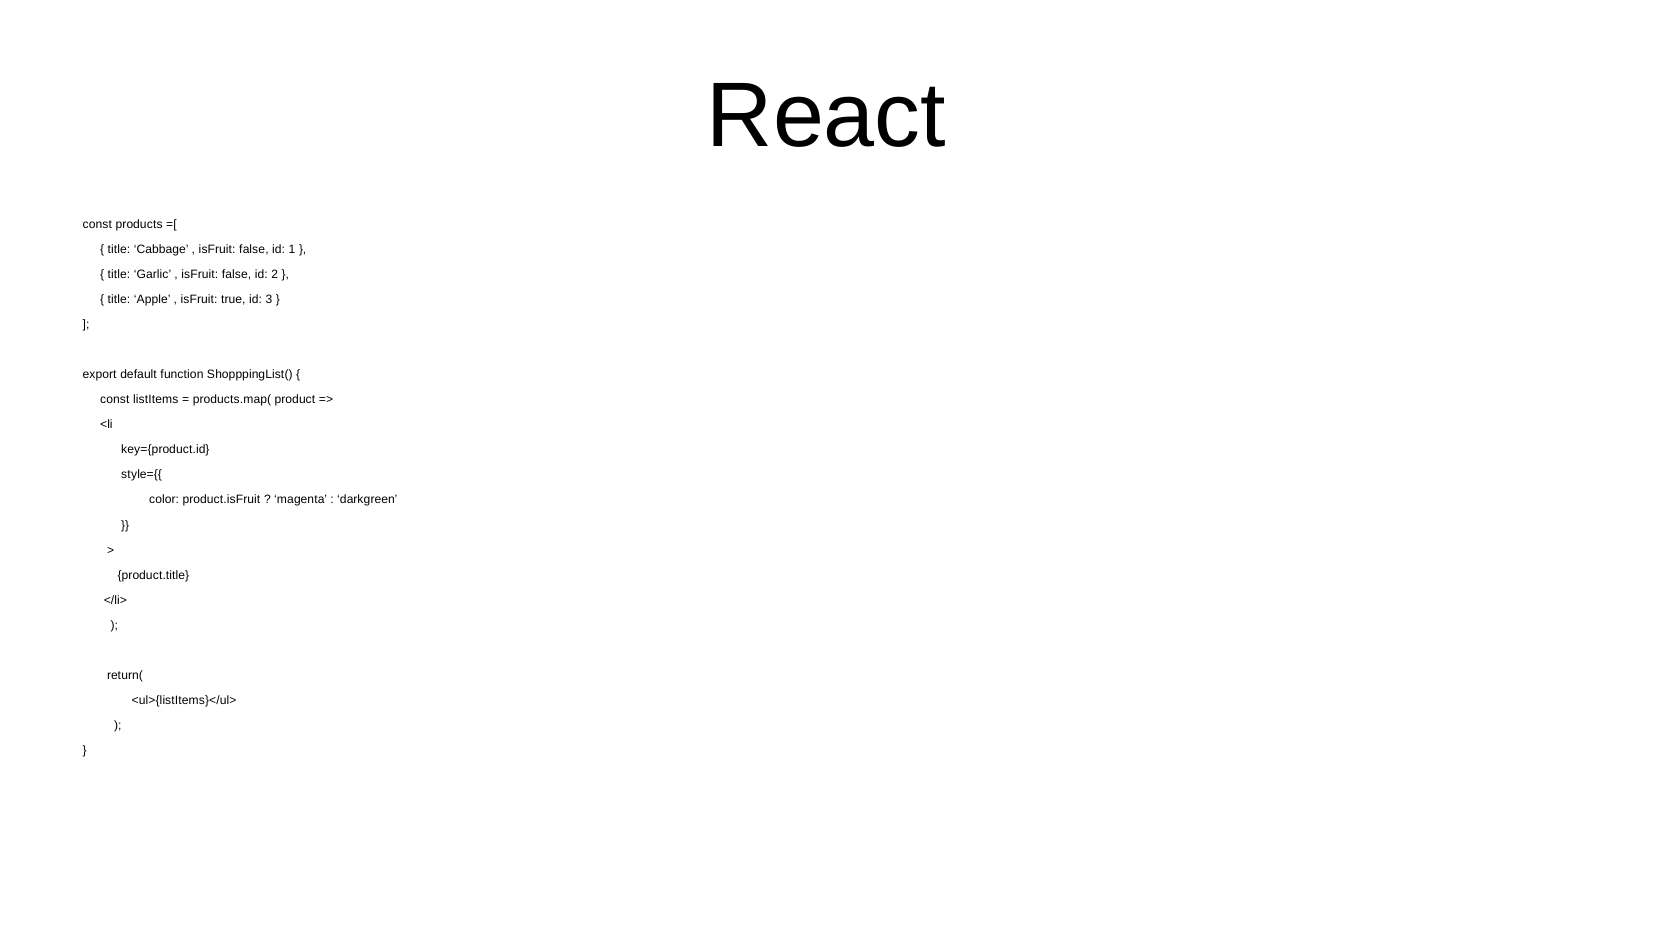

# React
const products =[
 { title: ‘Cabbage’ , isFruit: false, id: 1 },
 { title: ‘Garlic’ , isFruit: false, id: 2 },
 { title: ‘Apple’ , isFruit: true, id: 3 }
];
export default function ShopppingList() {
 const listItems = products.map( product =>
 <li
 key={product.id}
 style={{
 color: product.isFruit ? ‘magenta’ : ‘darkgreen’
 }}
 >
 {product.title}
 </li>
 );
 return(
 <ul>{listItems}</ul>
 );
}